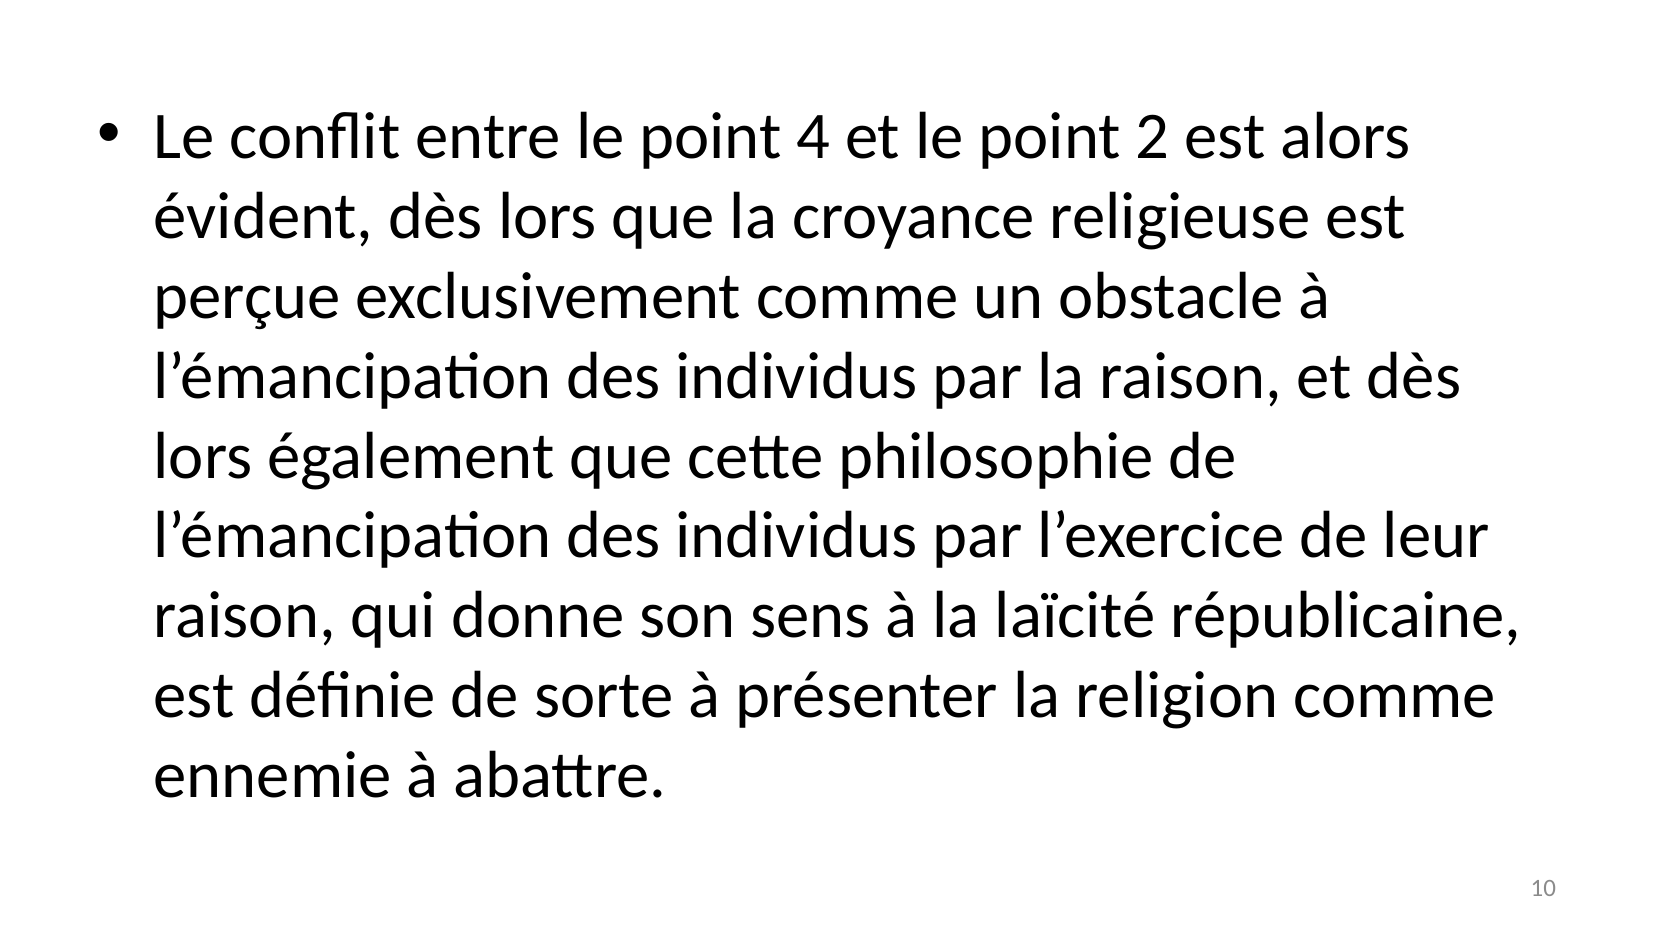

Le conflit entre le point 4 et le point 2 est alors évident, dès lors que la croyance religieuse est perçue exclusivement comme un obstacle à l’émancipation des individus par la raison, et dès lors également que cette philosophie de l’émancipation des individus par l’exercice de leur raison, qui donne son sens à la laïcité républicaine, est définie de sorte à présenter la religion comme ennemie à abattre.